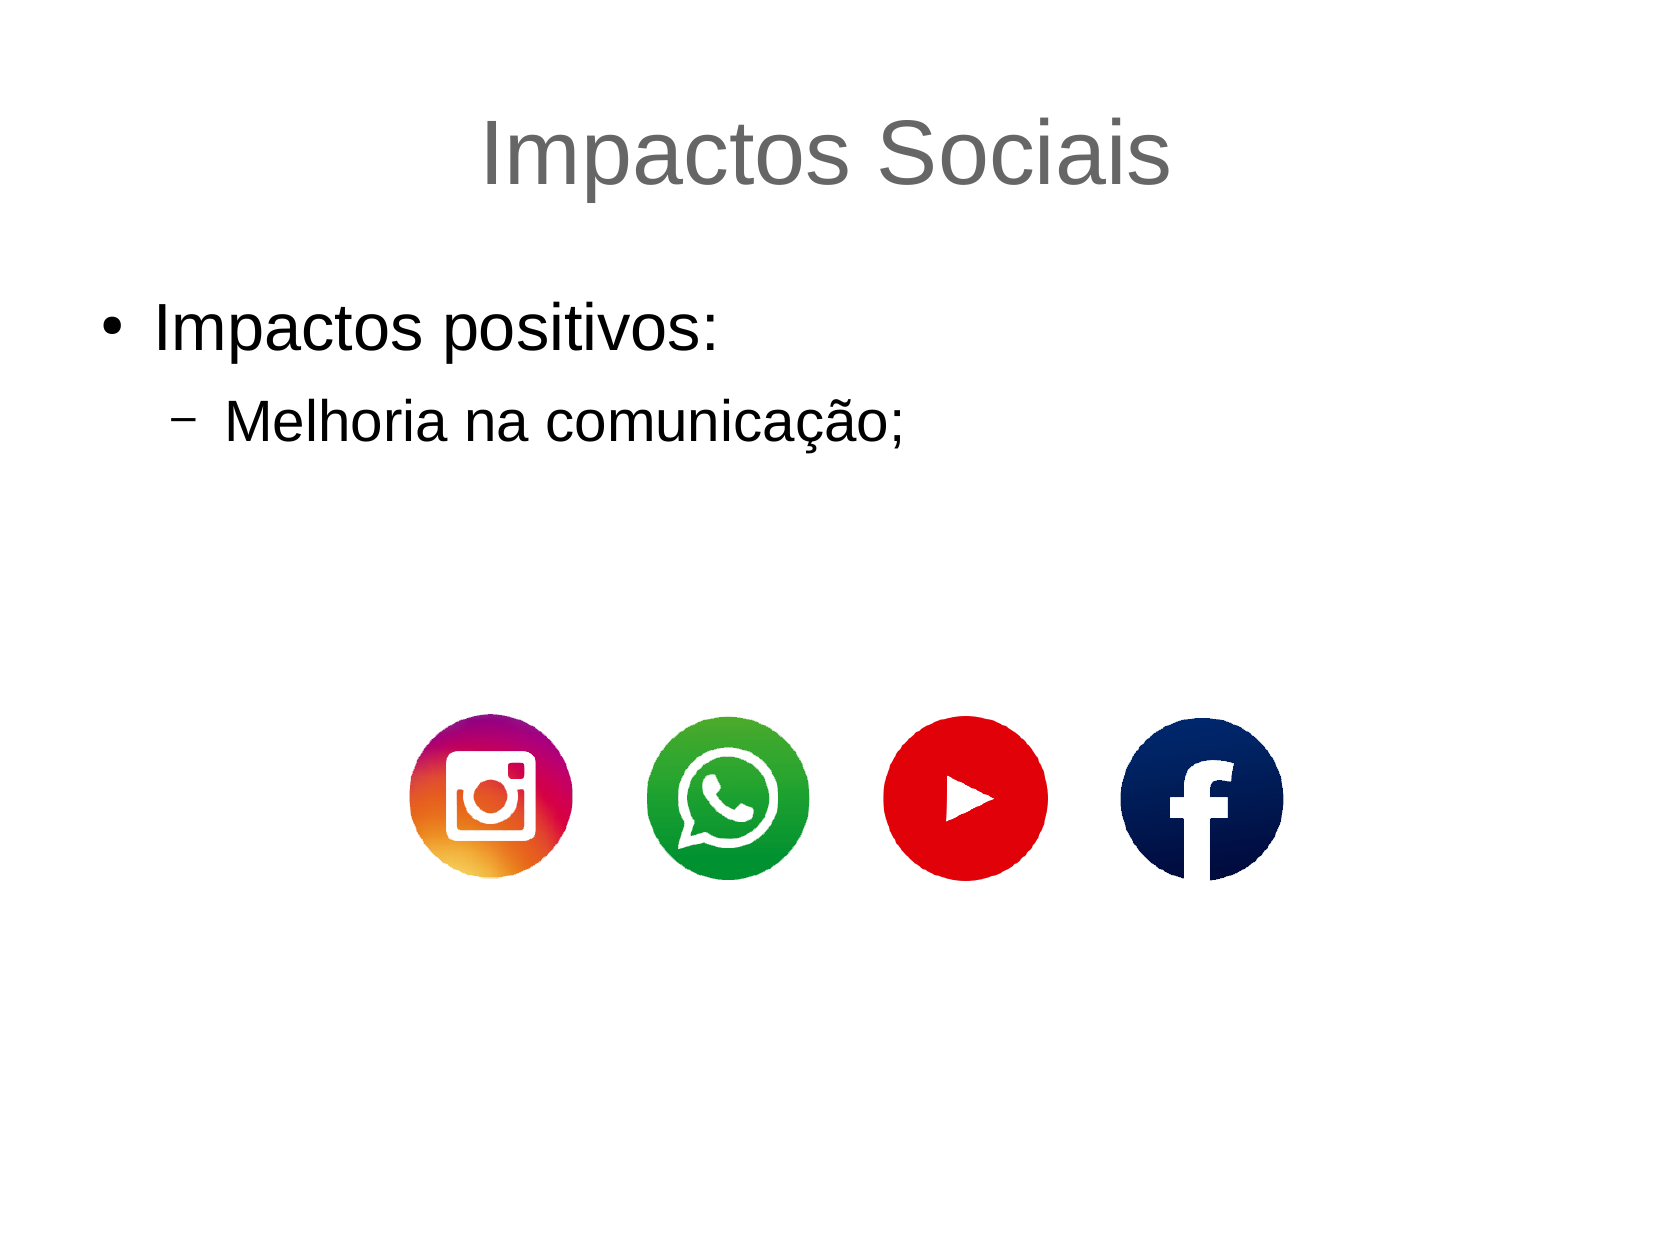

# Impactos Sociais
Impactos positivos:
Melhoria na comunicação;